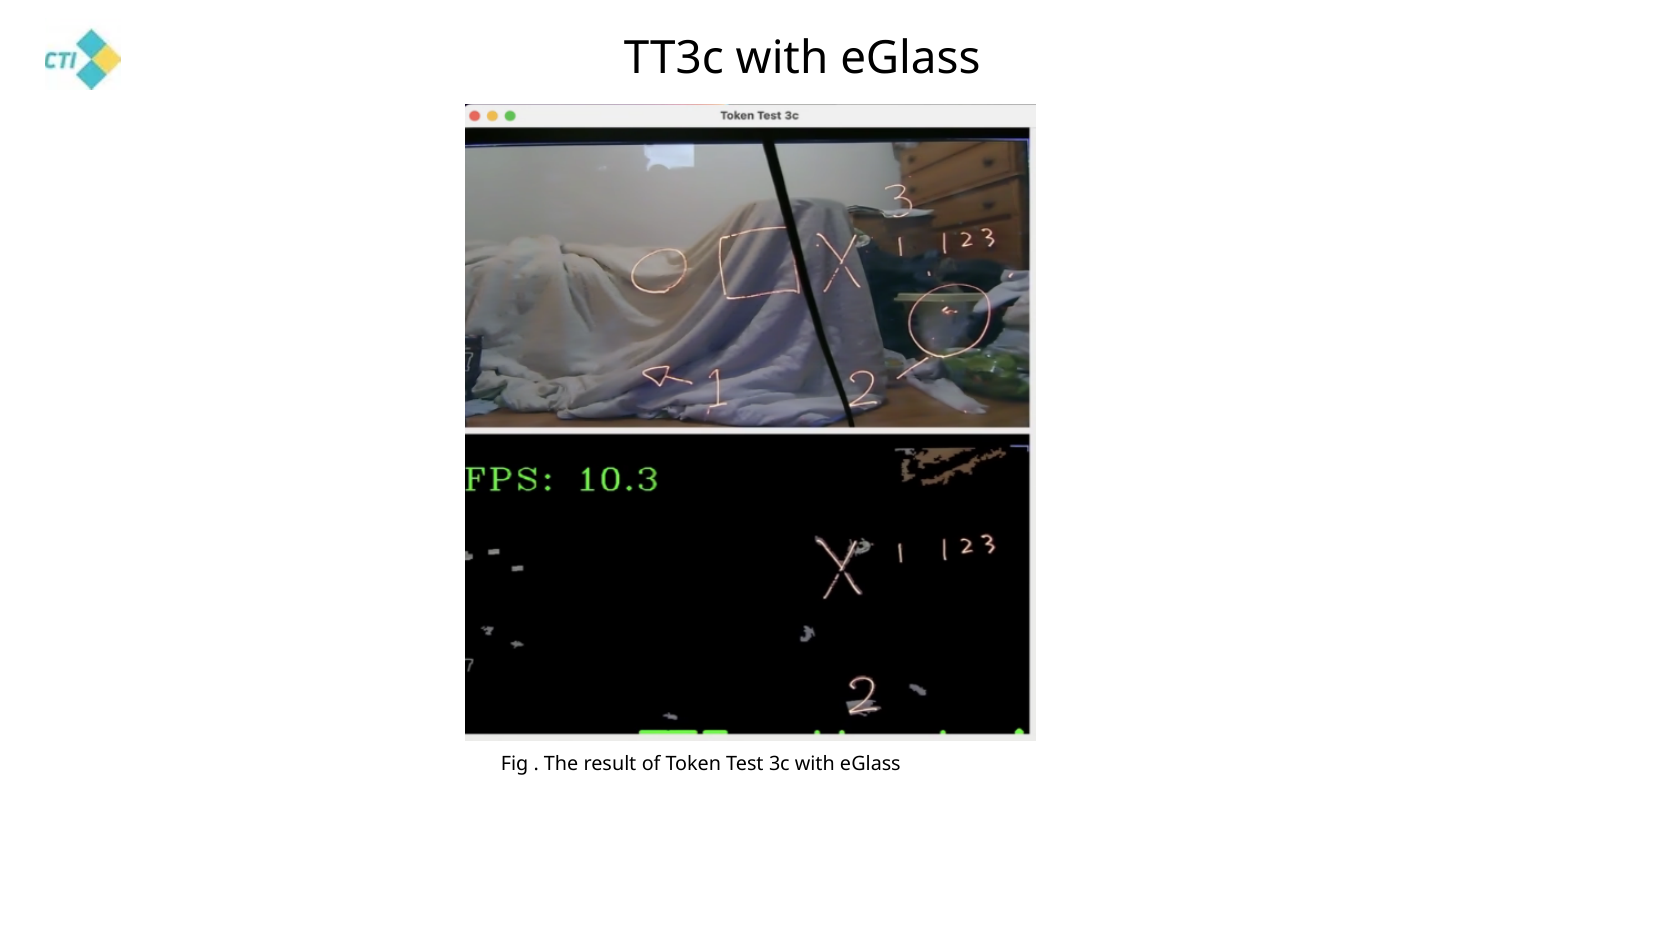

TT3c with eGlass
 Fig . The result of Token Test 3c with eGlass